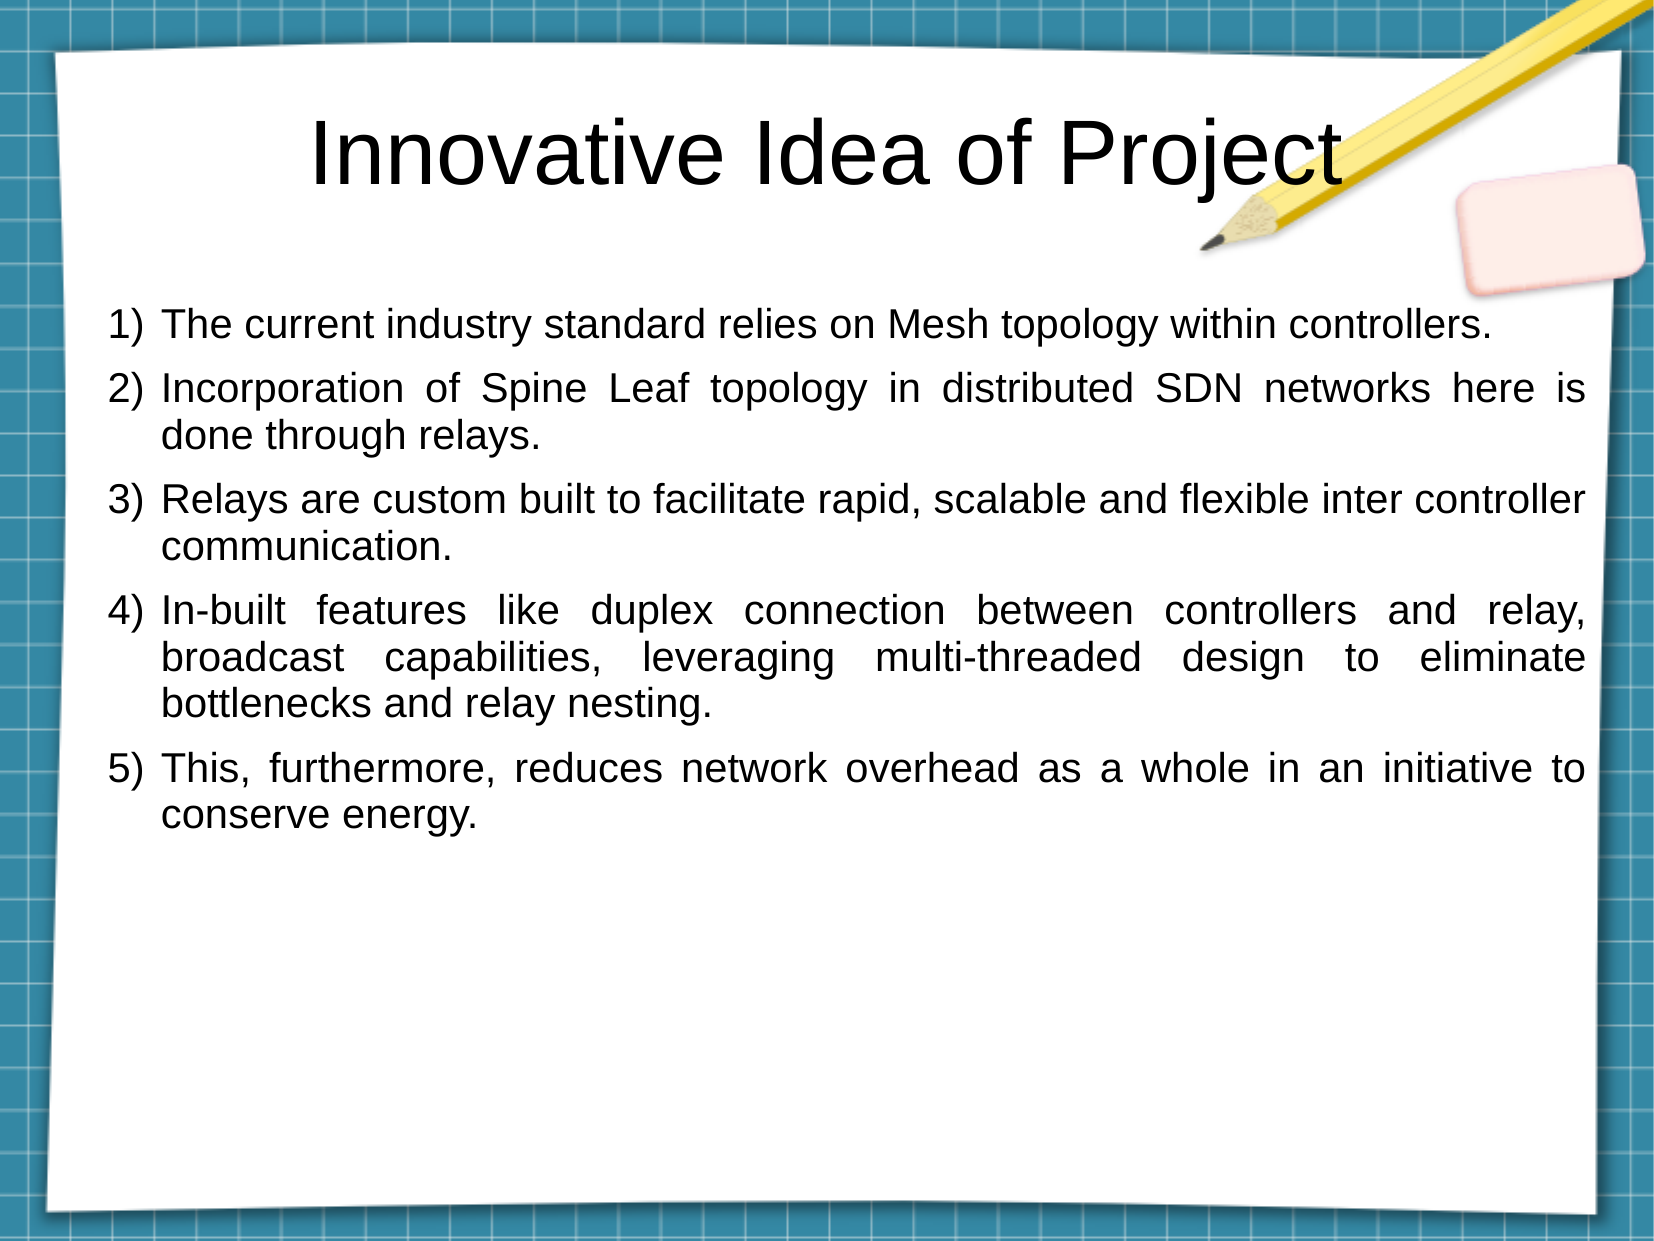

# Innovative Idea of Project
The current industry standard relies on Mesh topology within controllers.
Incorporation of Spine Leaf topology in distributed SDN networks here is done through relays.
Relays are custom built to facilitate rapid, scalable and flexible inter controller communication.
In-built features like duplex connection between controllers and relay, broadcast capabilities, leveraging multi-threaded design to eliminate bottlenecks and relay nesting.
This, furthermore, reduces network overhead as a whole in an initiative to conserve energy.